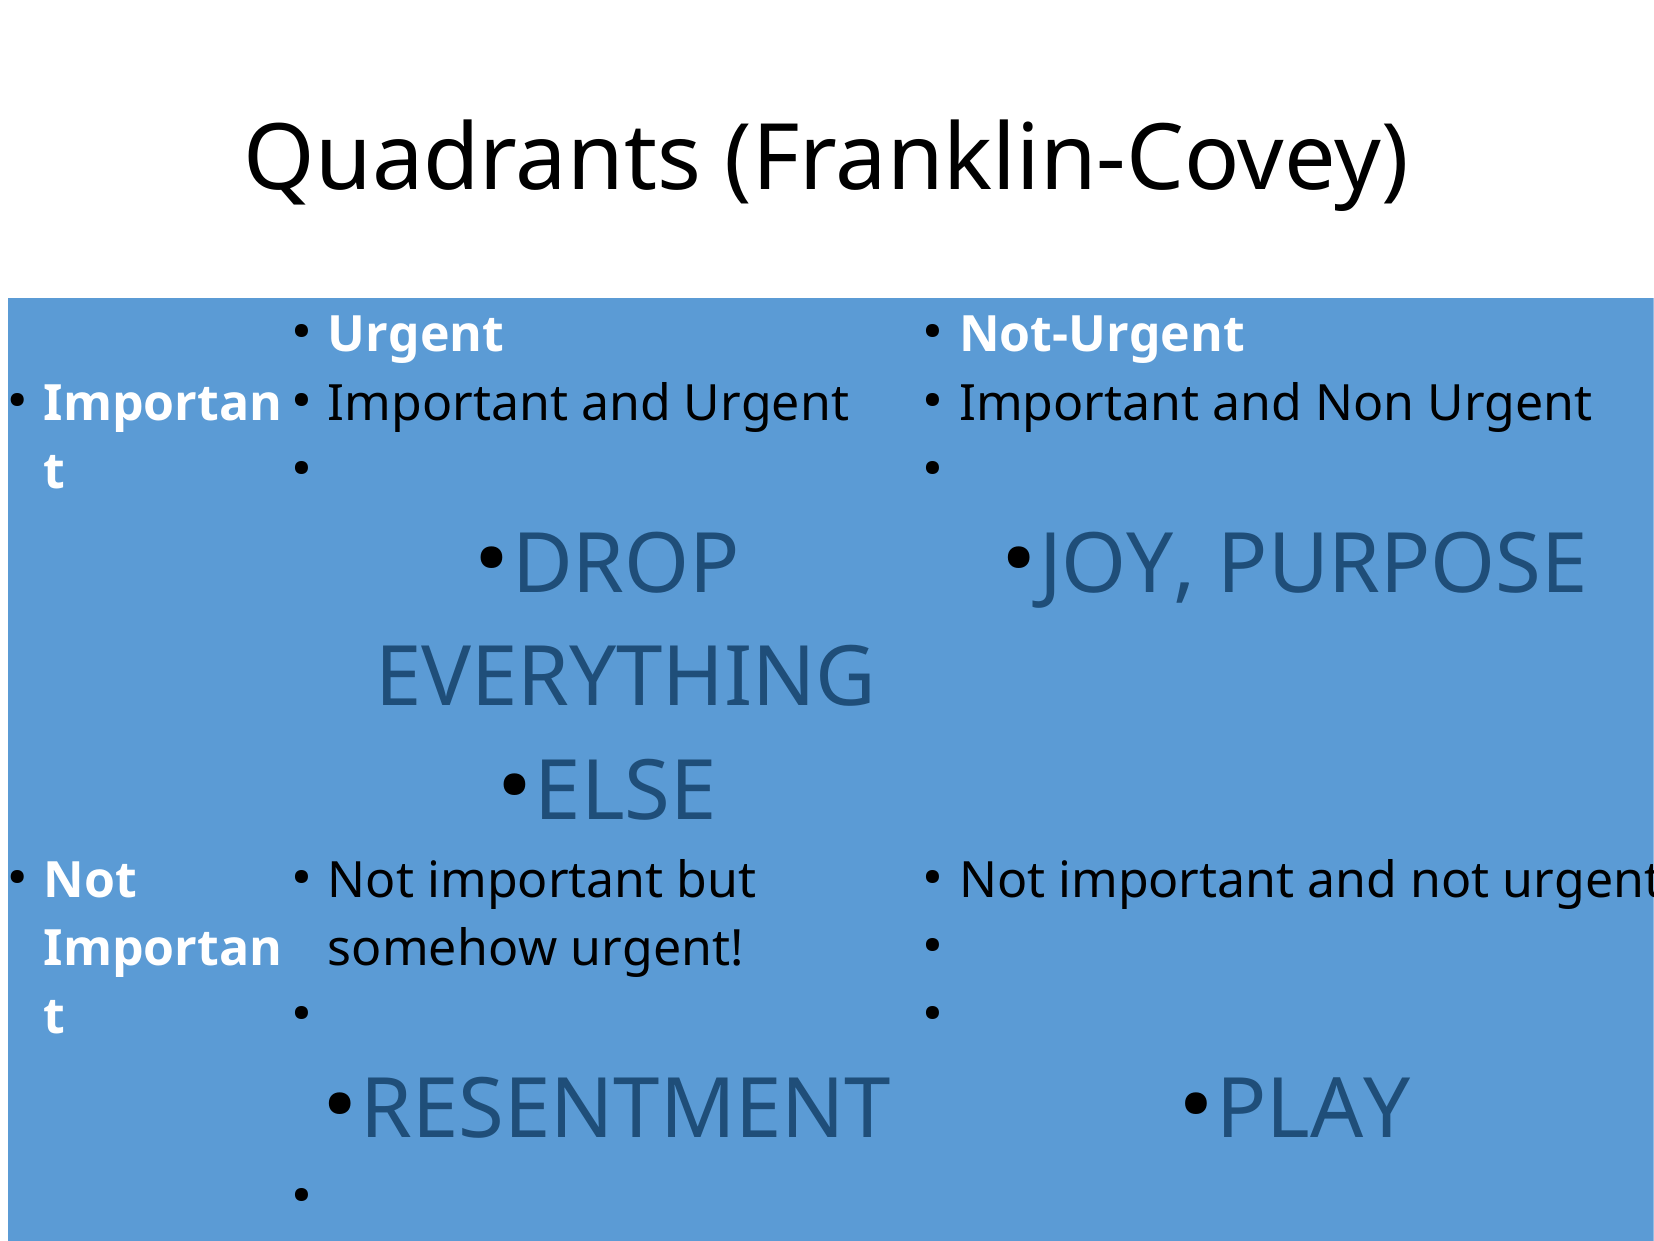

# Quadrants (Franklin-Covey)
| | Urgent | Not-Urgent |
| --- | --- | --- |
| Important | Important and Urgent DROP EVERYTHING ELSE | Important and Non Urgent JOY, PURPOSE |
| Not Important | Not important but somehow urgent! RESENTMENT | Not important and not urgent PLAY |